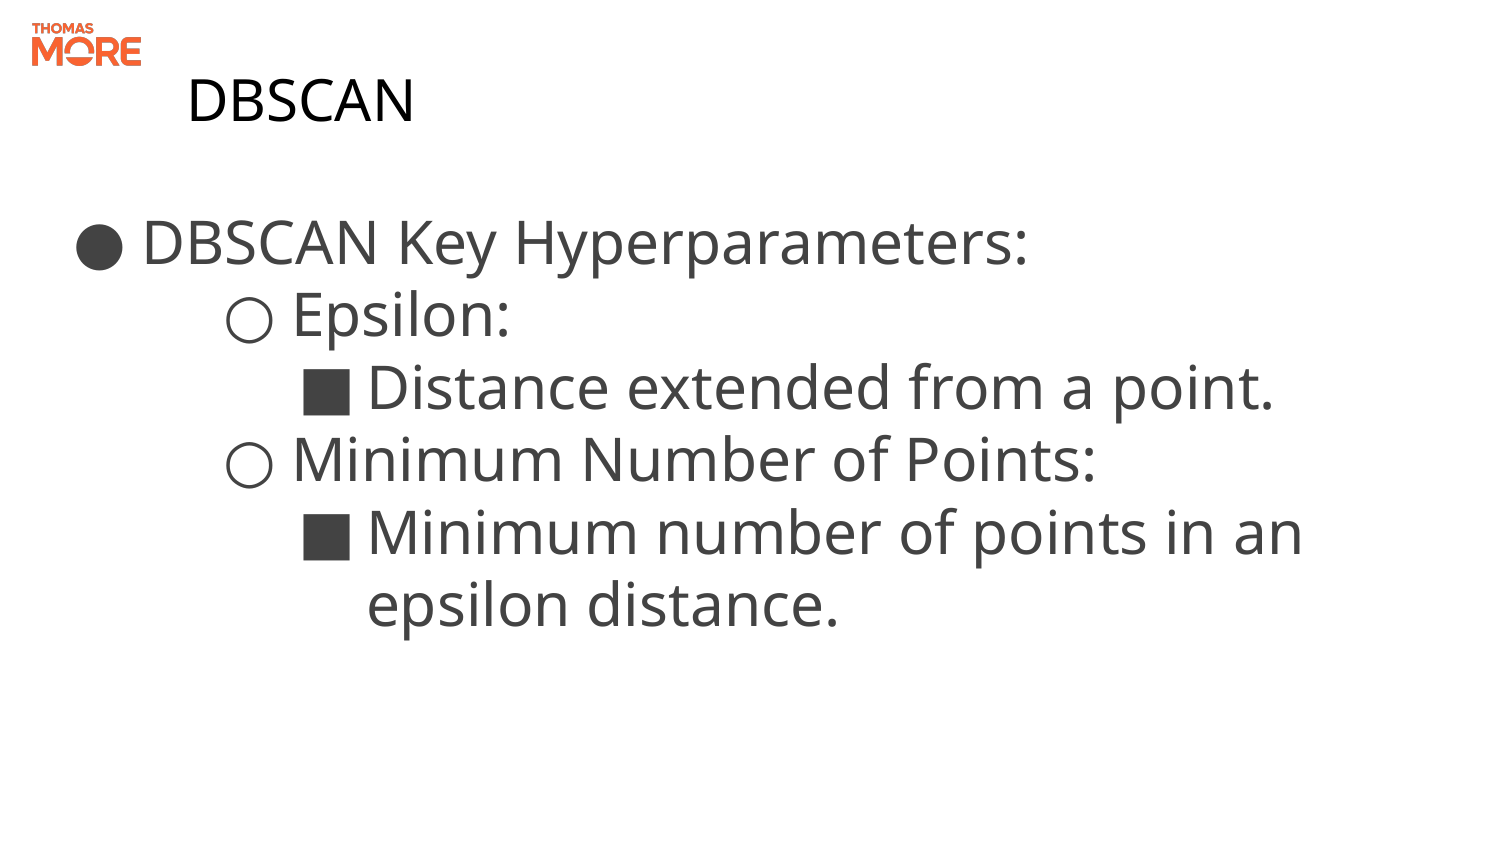

# DBSCAN
DBSCAN Key Hyperparameters:
Epsilon:
Distance extended from a point.
Minimum Number of Points:
Minimum number of points in an epsilon distance.